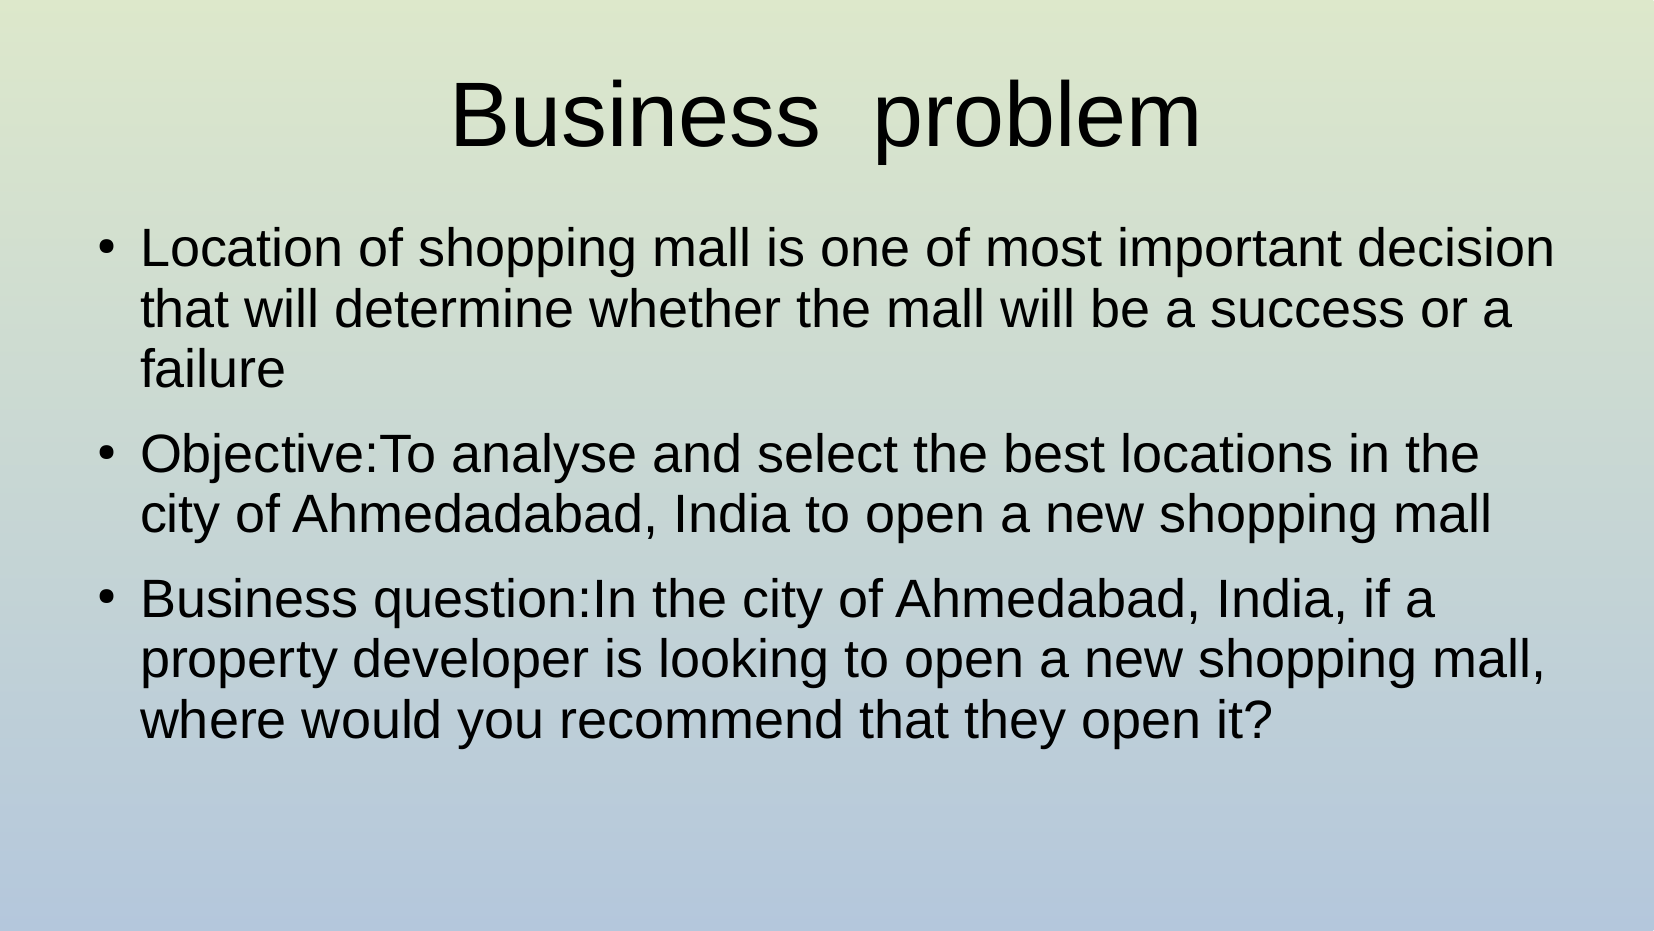

# Business problem
Location of shopping mall is one of most important decision that will determine whether the mall will be a success or a failure
Objective:To analyse and select the best locations in the city of Ahmedadabad, India to open a new shopping mall
Business question:In the city of Ahmedabad, India, if a property developer is looking to open a new shopping mall, where would you recommend that they open it?